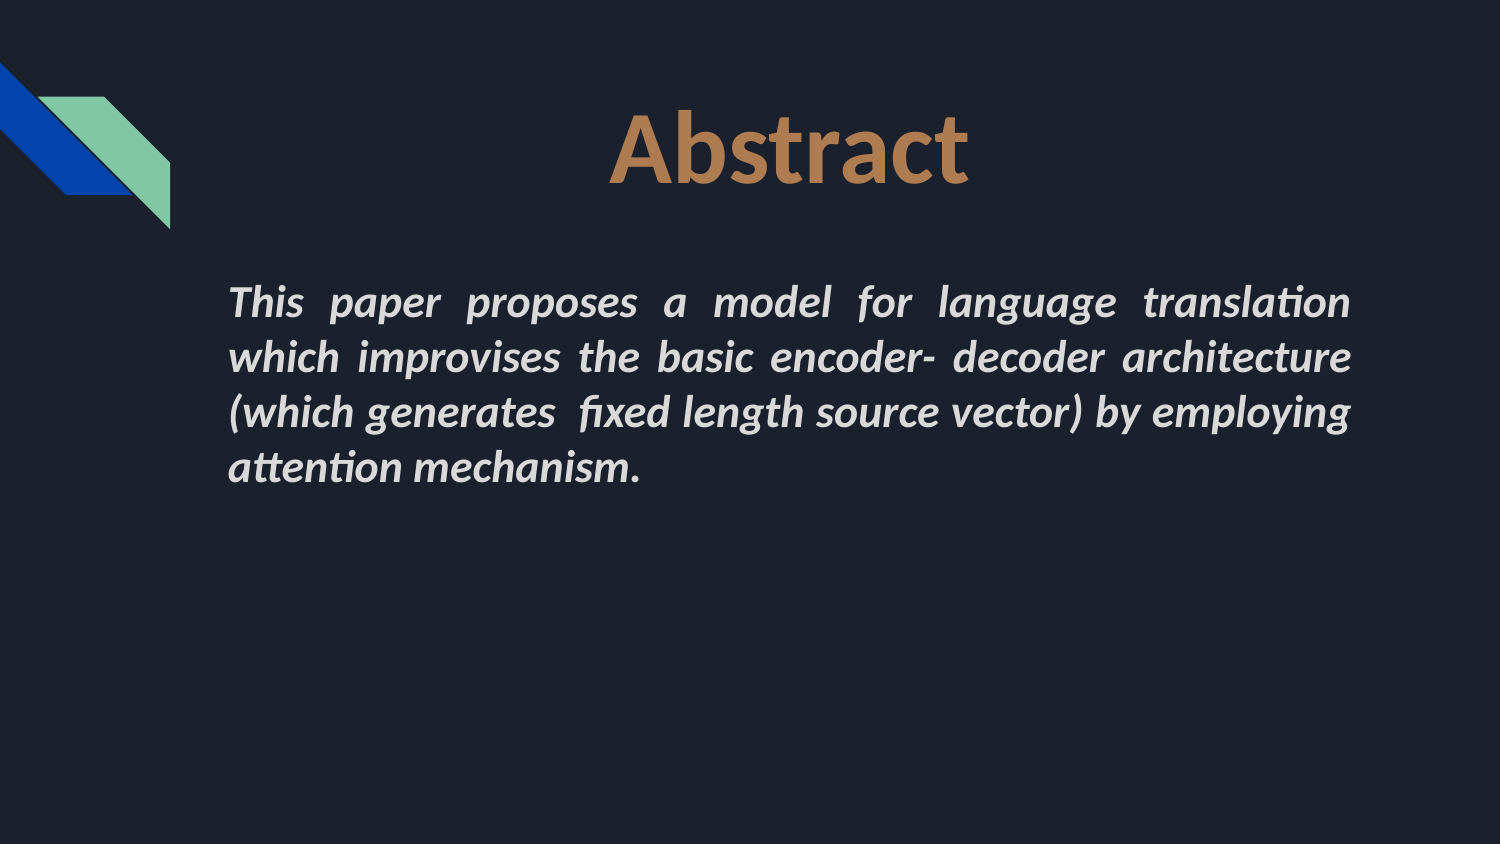

# Abstract
This paper proposes a model for language translation which improvises the basic encoder- decoder architecture (which generates fixed length source vector) by employing attention mechanism.